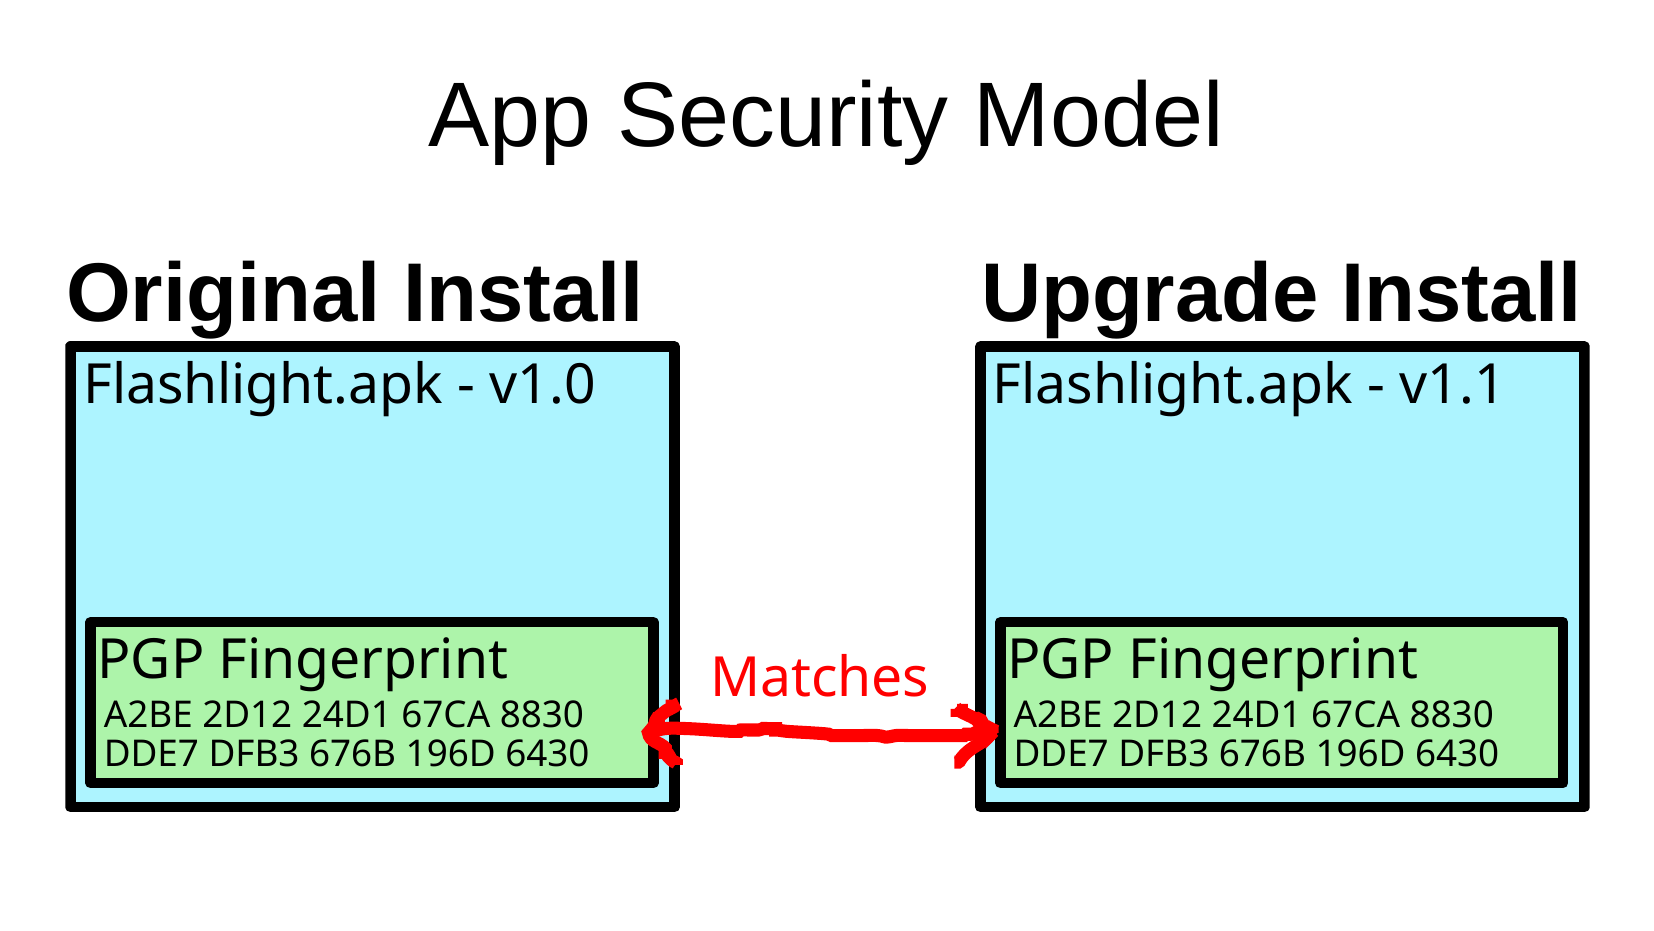

# App Security Model
Original Install
Upgrade Install